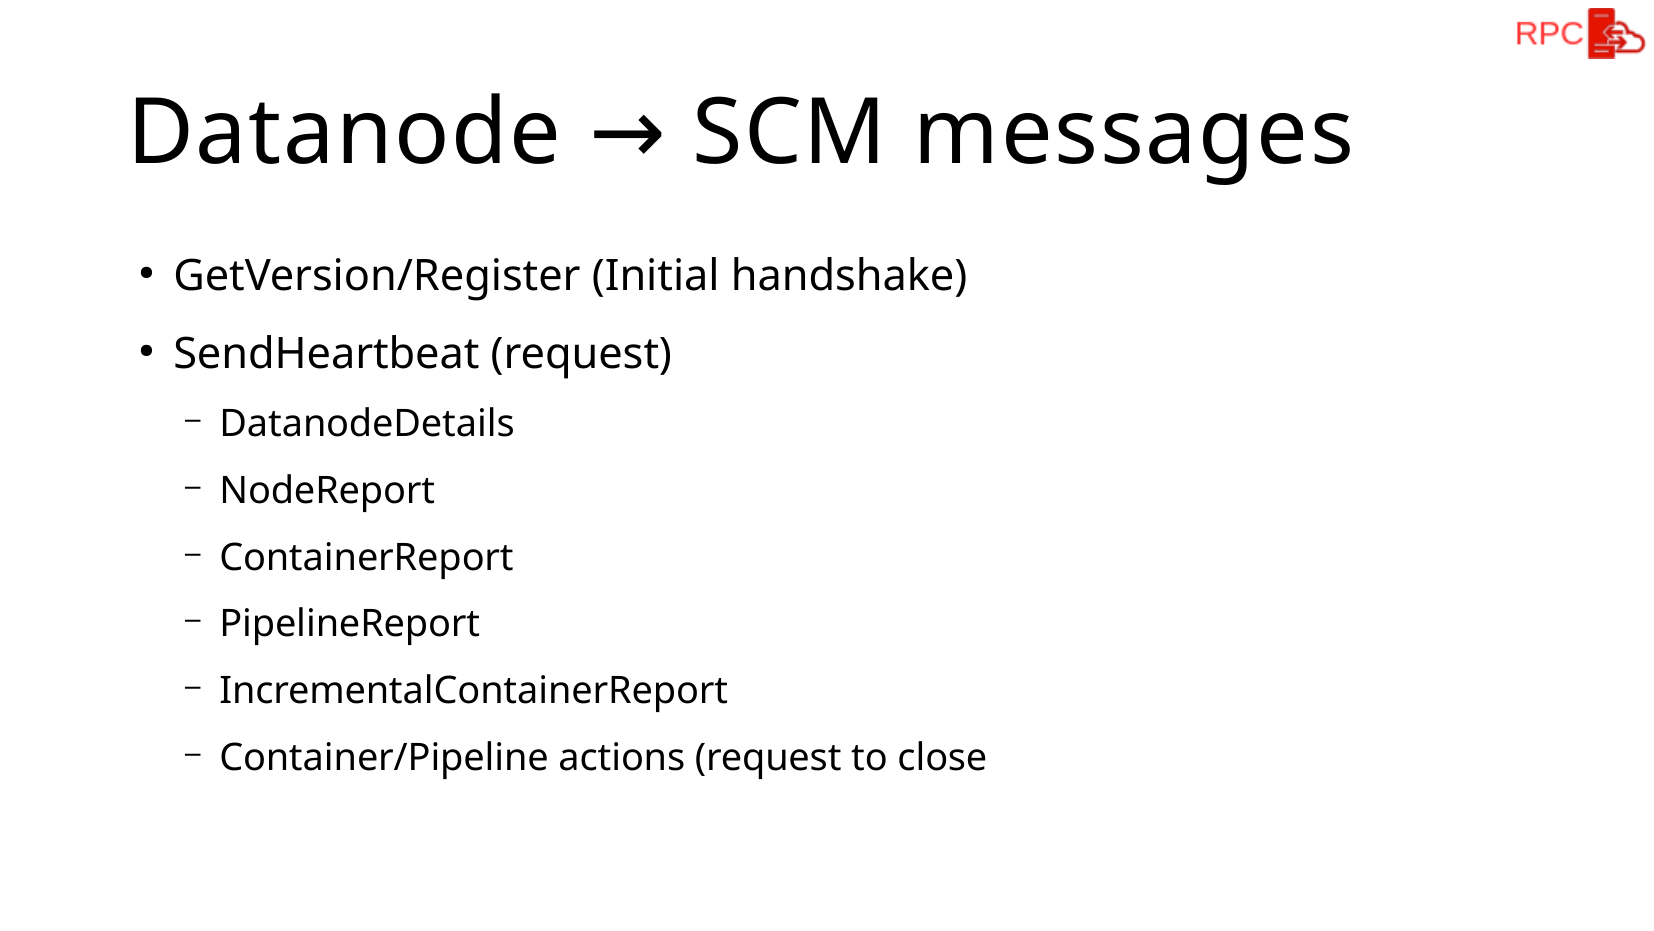

# Datanode → SCM messages
GetVersion/Register (Initial handshake)
SendHeartbeat (request)
DatanodeDetails
NodeReport
ContainerReport
PipelineReport
IncrementalContainerReport
Container/Pipeline actions (request to close